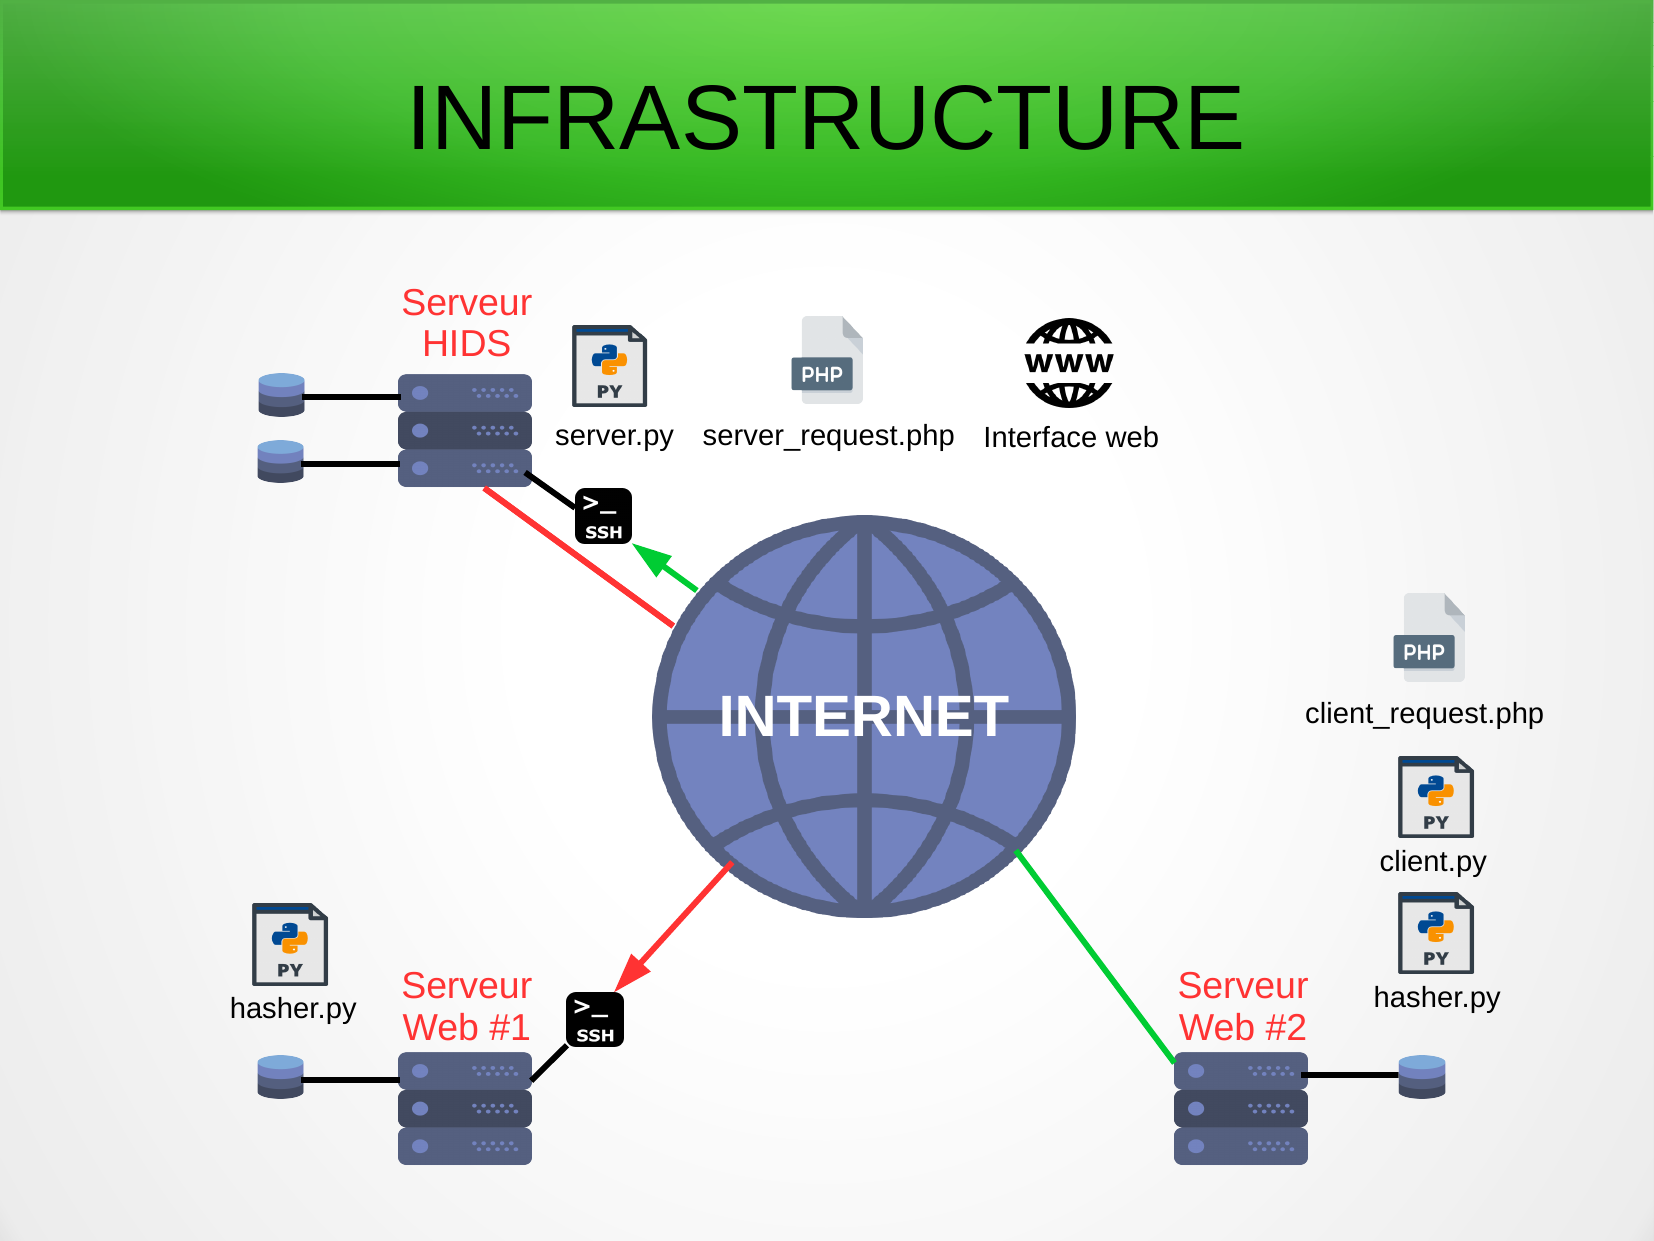

# INFRASTRUCTURE
Serveur
HIDS
server.py
server_request.php
Interface web
INTERNET
client_request.php
client.py
Serveur
Web #1
Serveur
Web #2
hasher.py
hasher.py